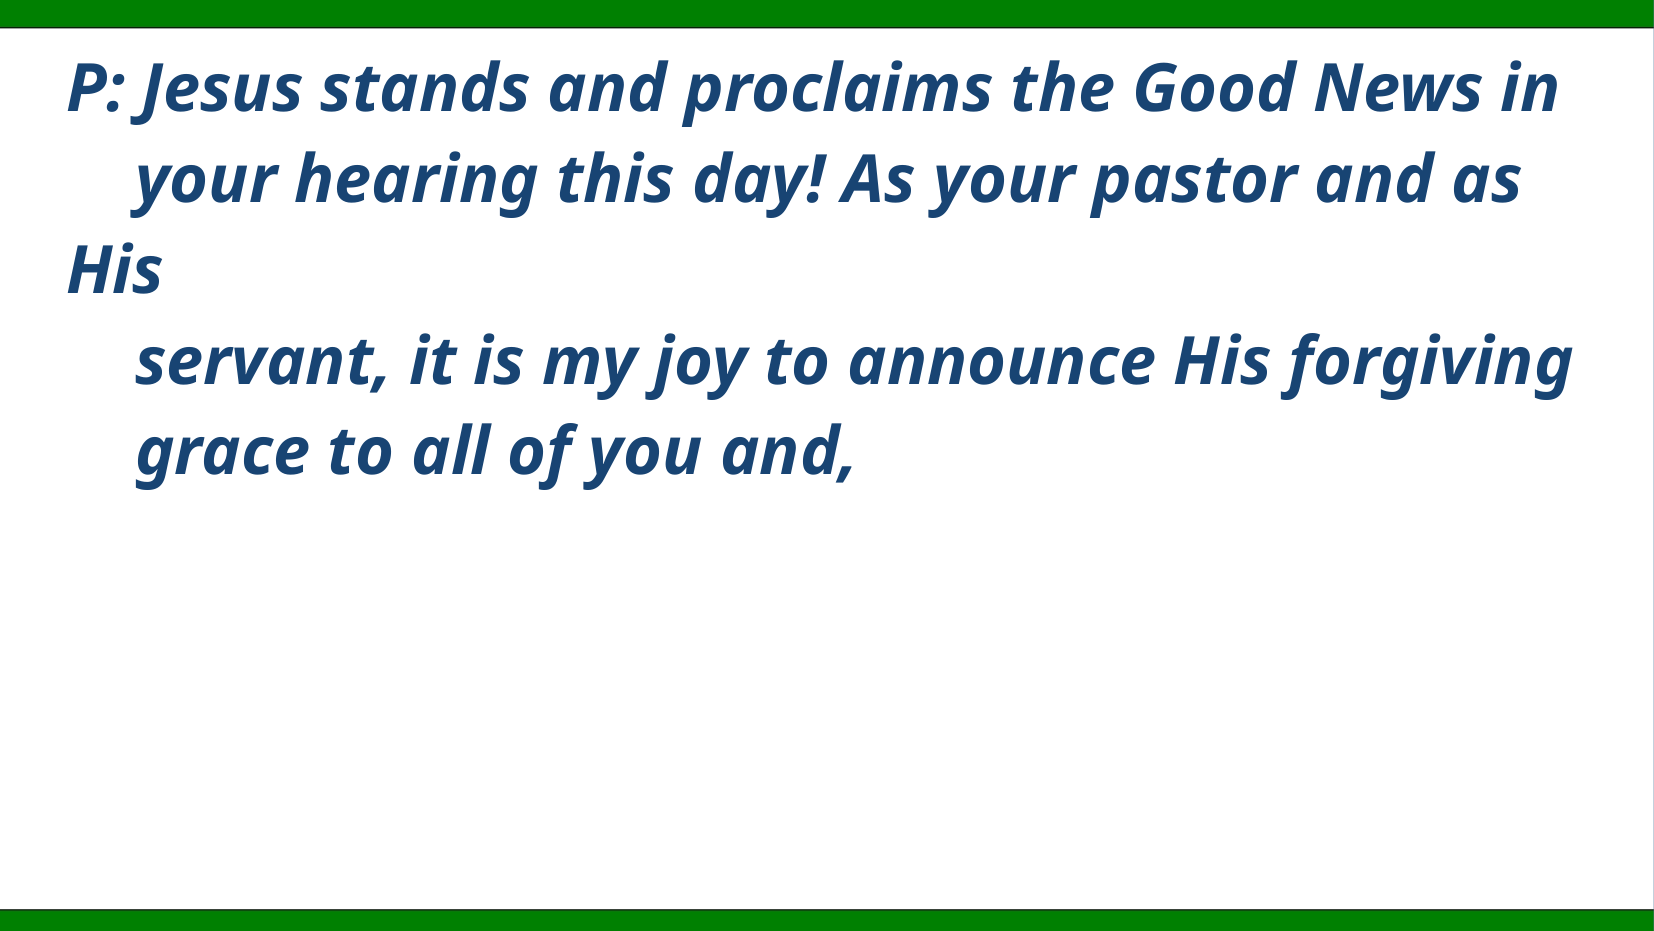

P:	Jesus stands and proclaims the Good News in
 your hearing this day! As your pastor and as His
 servant, it is my joy to announce His forgiving
 grace to all of you and,